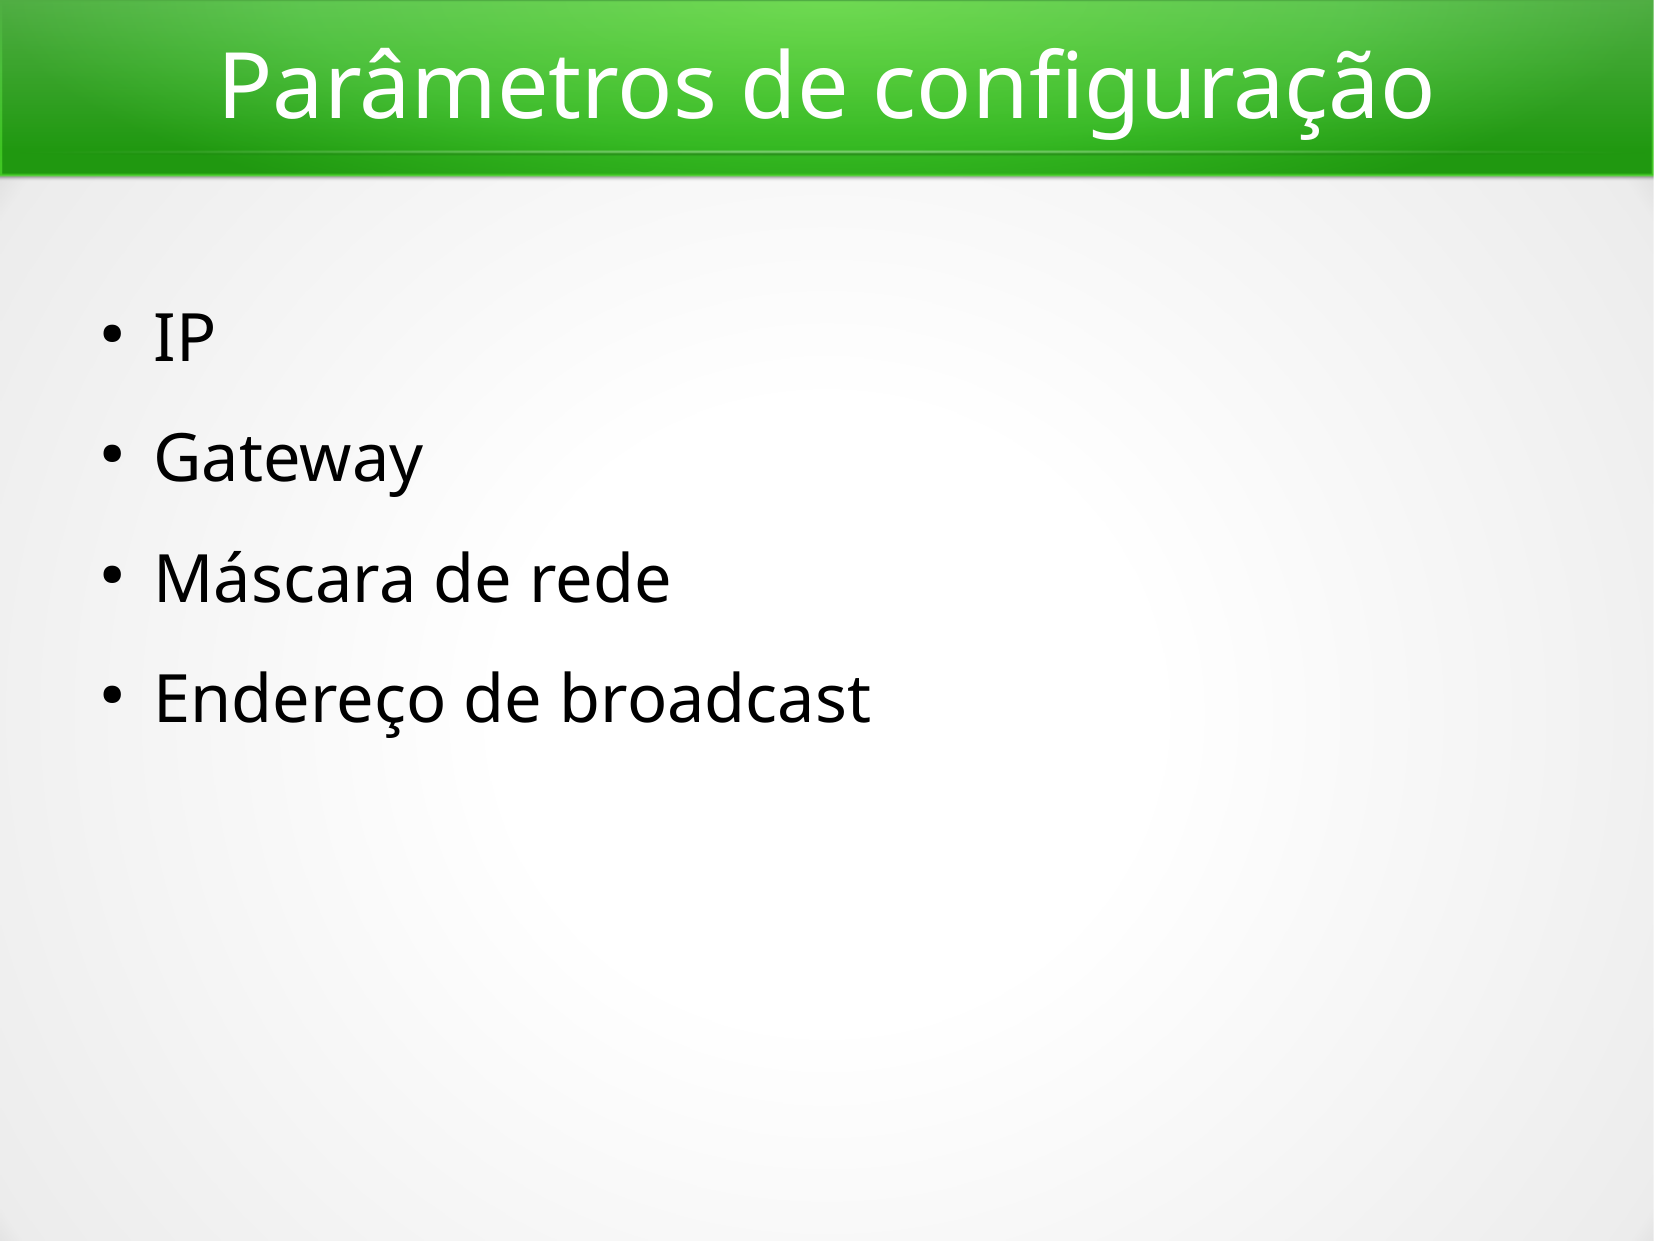

# Parâmetros de configuração
IP
Gateway
Máscara de rede
Endereço de broadcast